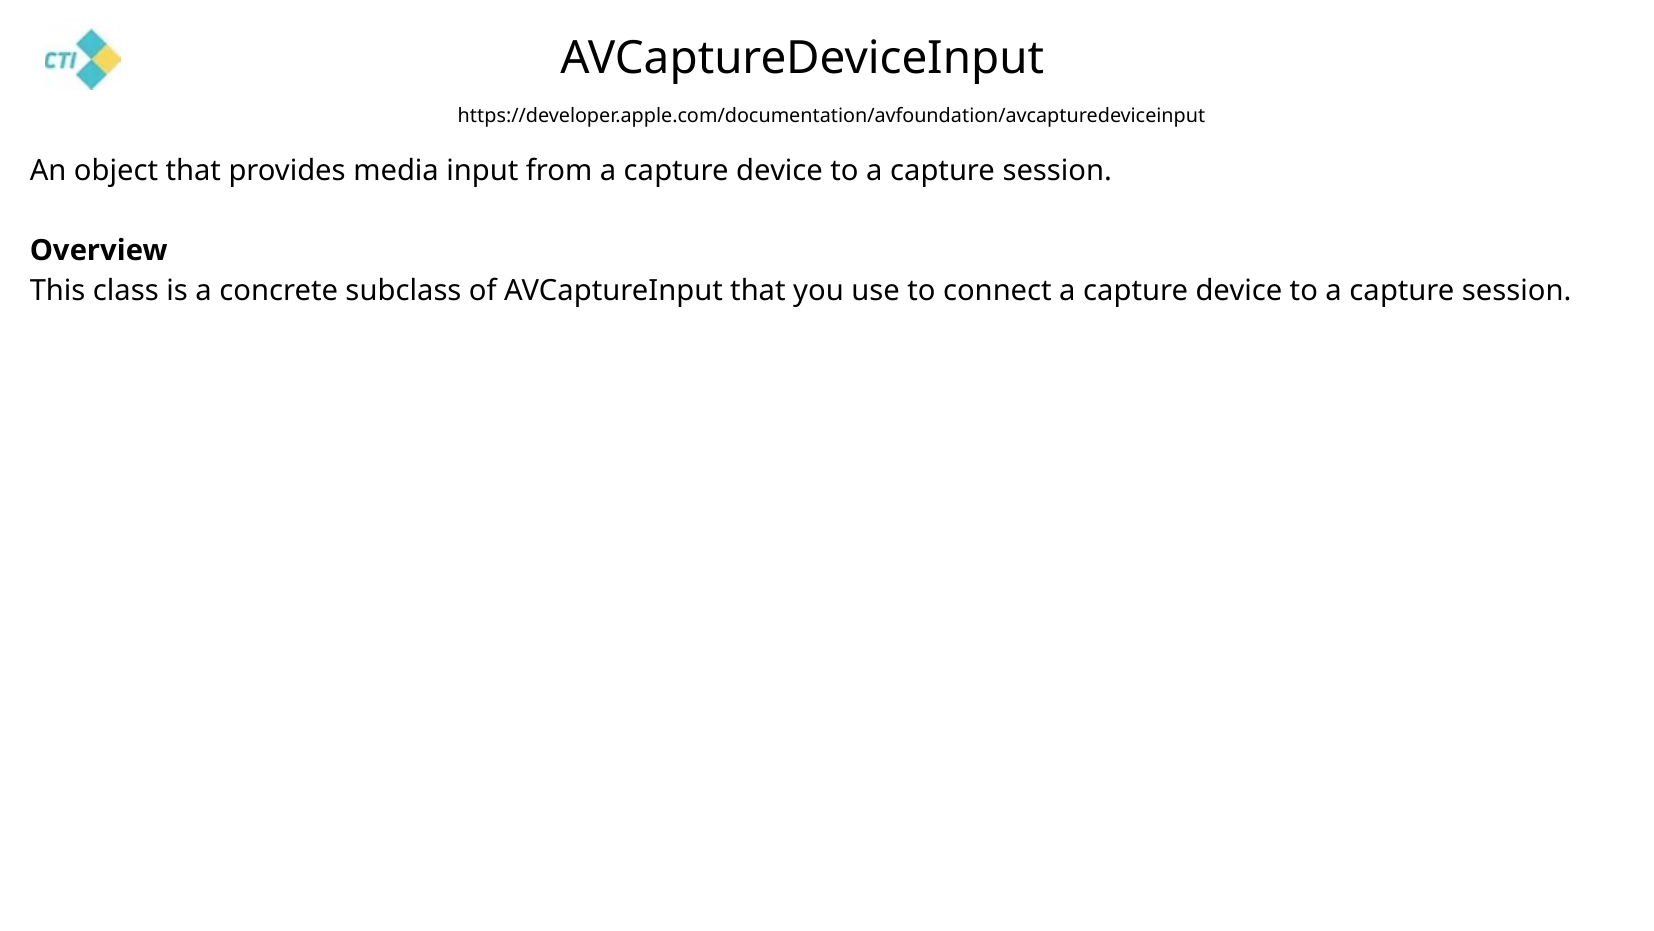

AVCaptureDeviceInput
https://developer.apple.com/documentation/avfoundation/avcapturedeviceinput
An object that provides media input from a capture device to a capture session.
Overview
This class is a concrete subclass of AVCaptureInput that you use to connect a capture device to a capture session.